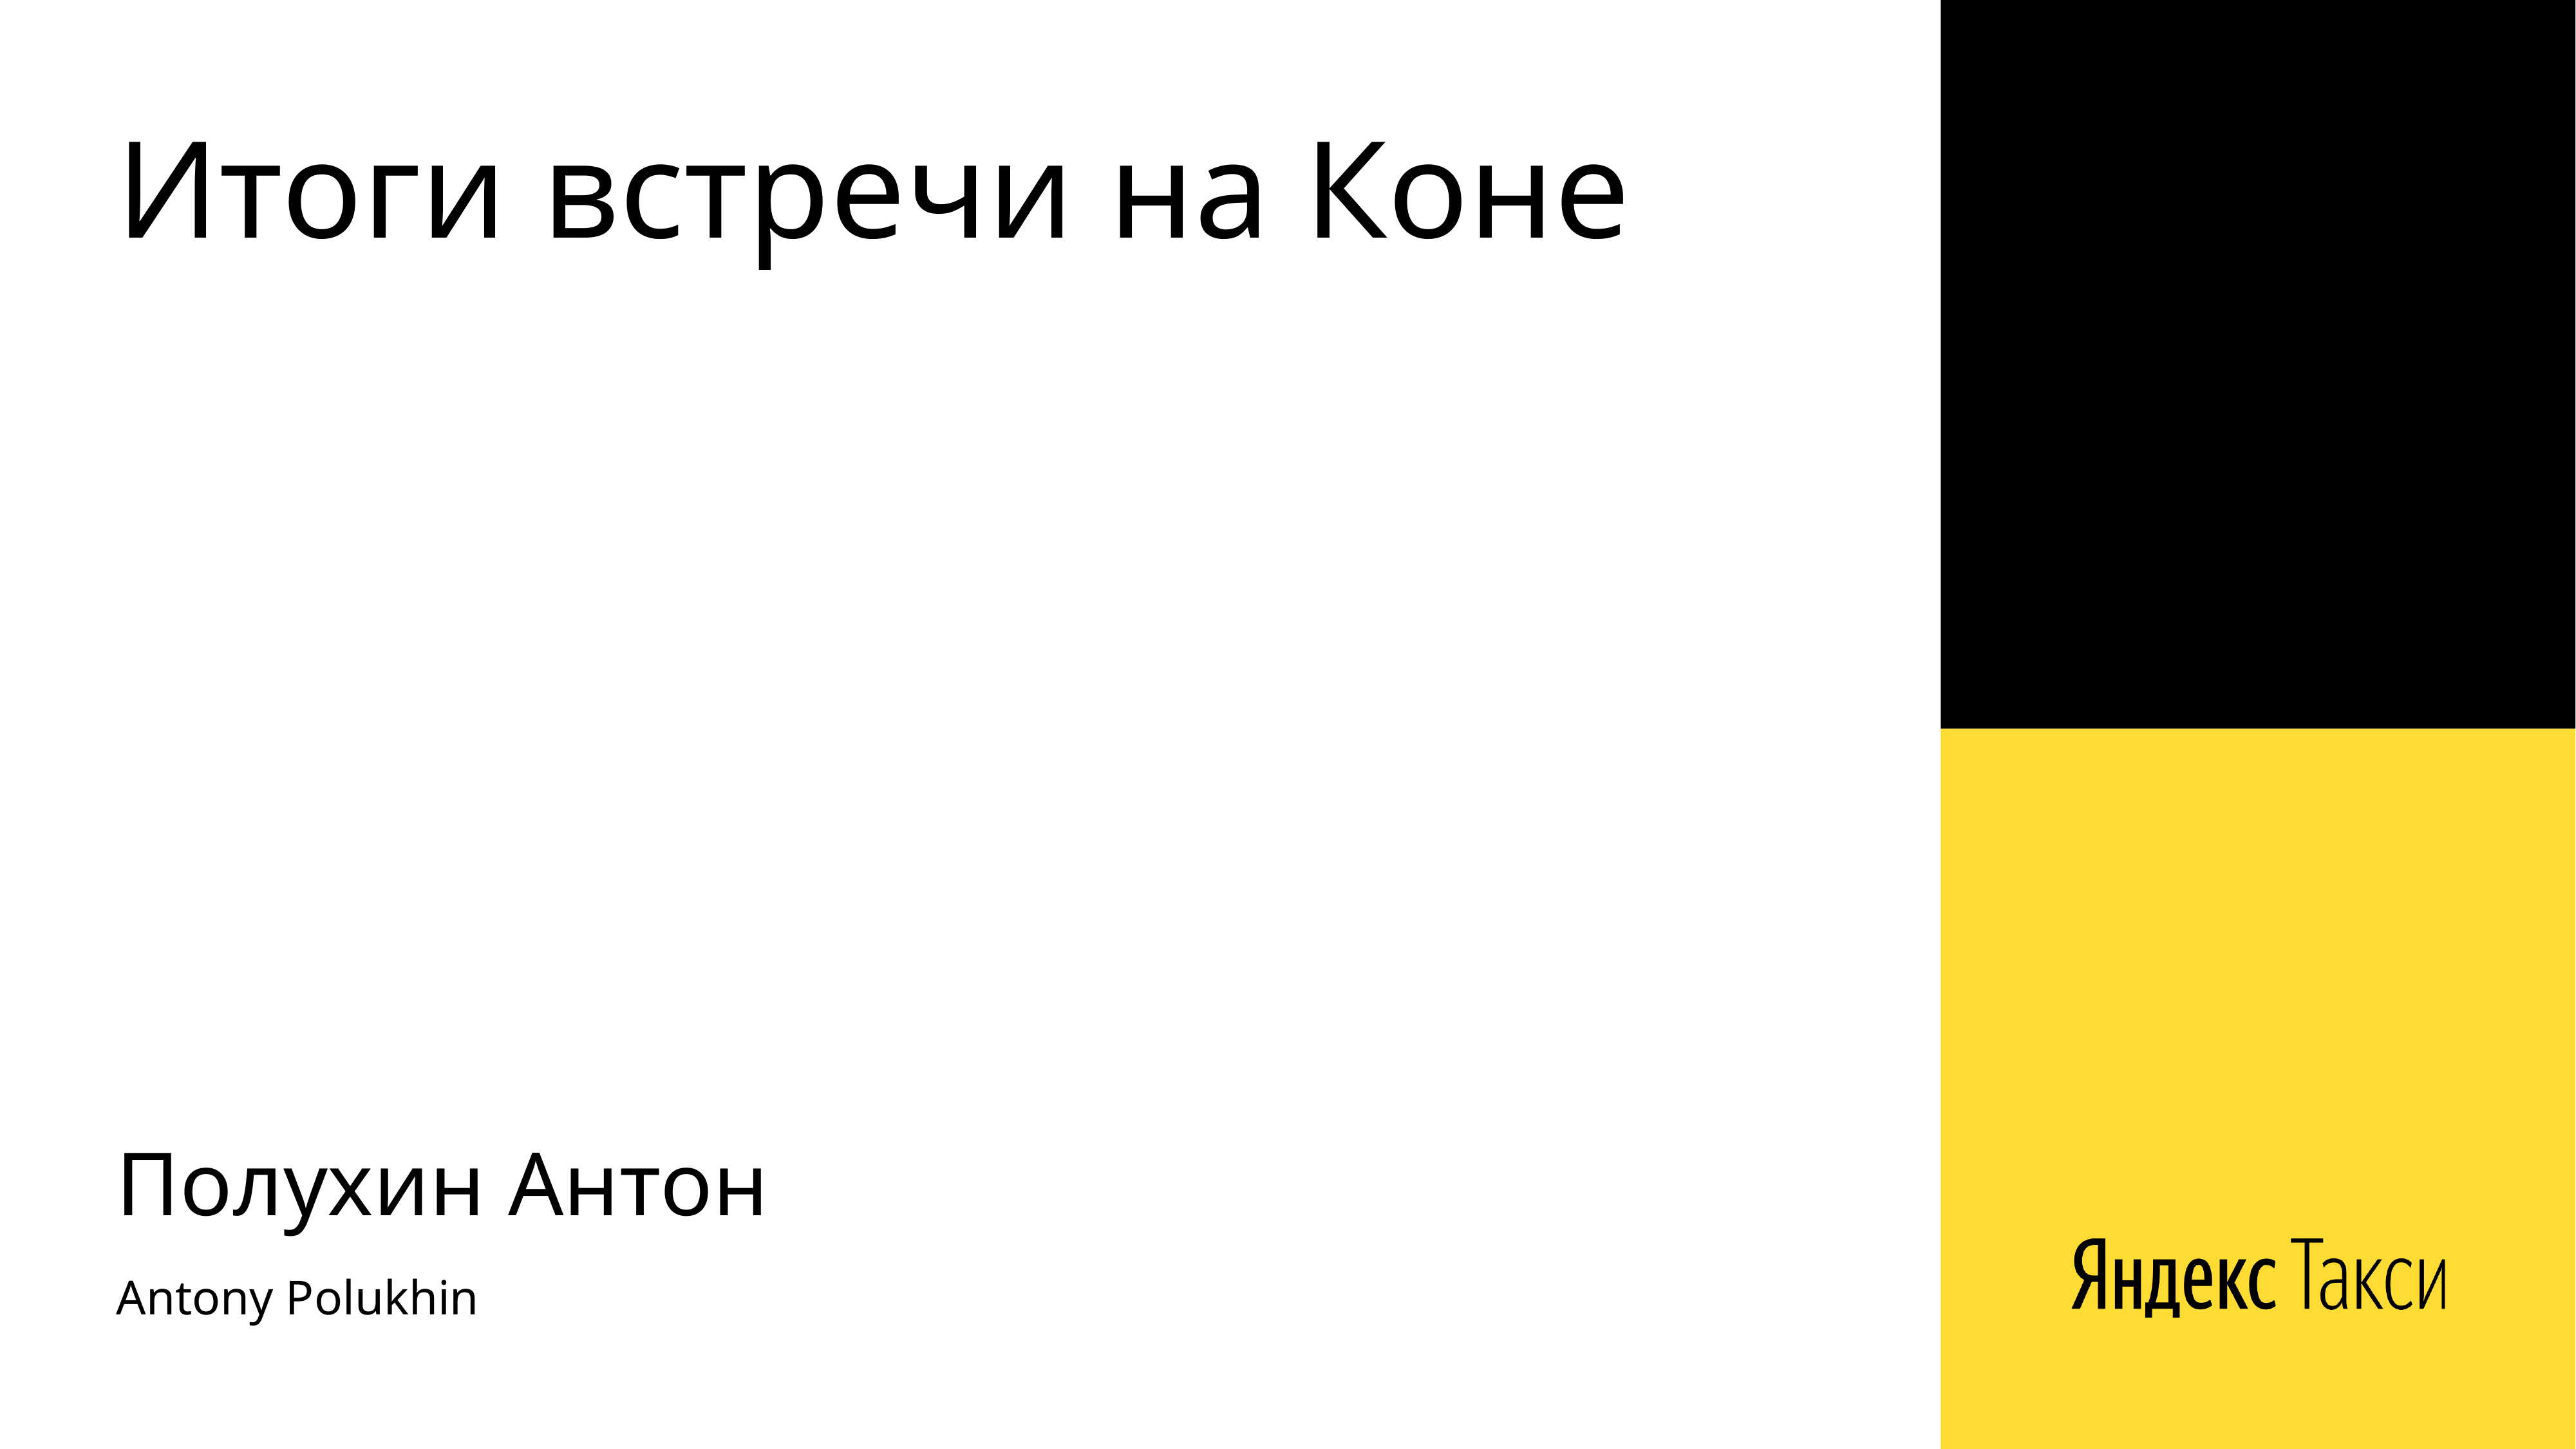

Итоги встречи на Коне
Полухин Антон
# Antony Polukhin